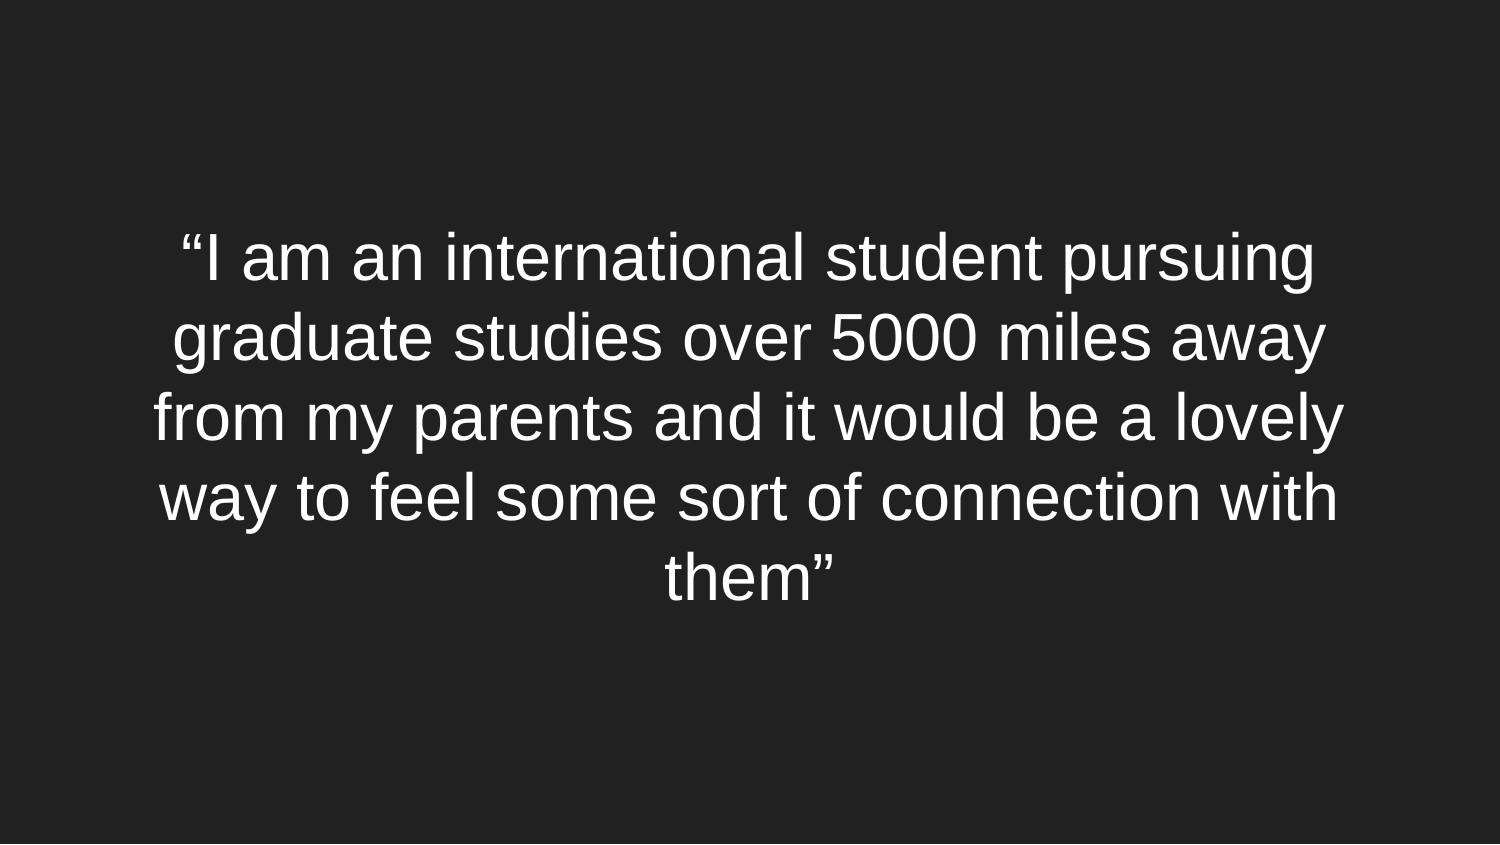

# “I am an international student pursuing graduate studies over 5000 miles away from my parents and it would be a lovely way to feel some sort of connection with them”